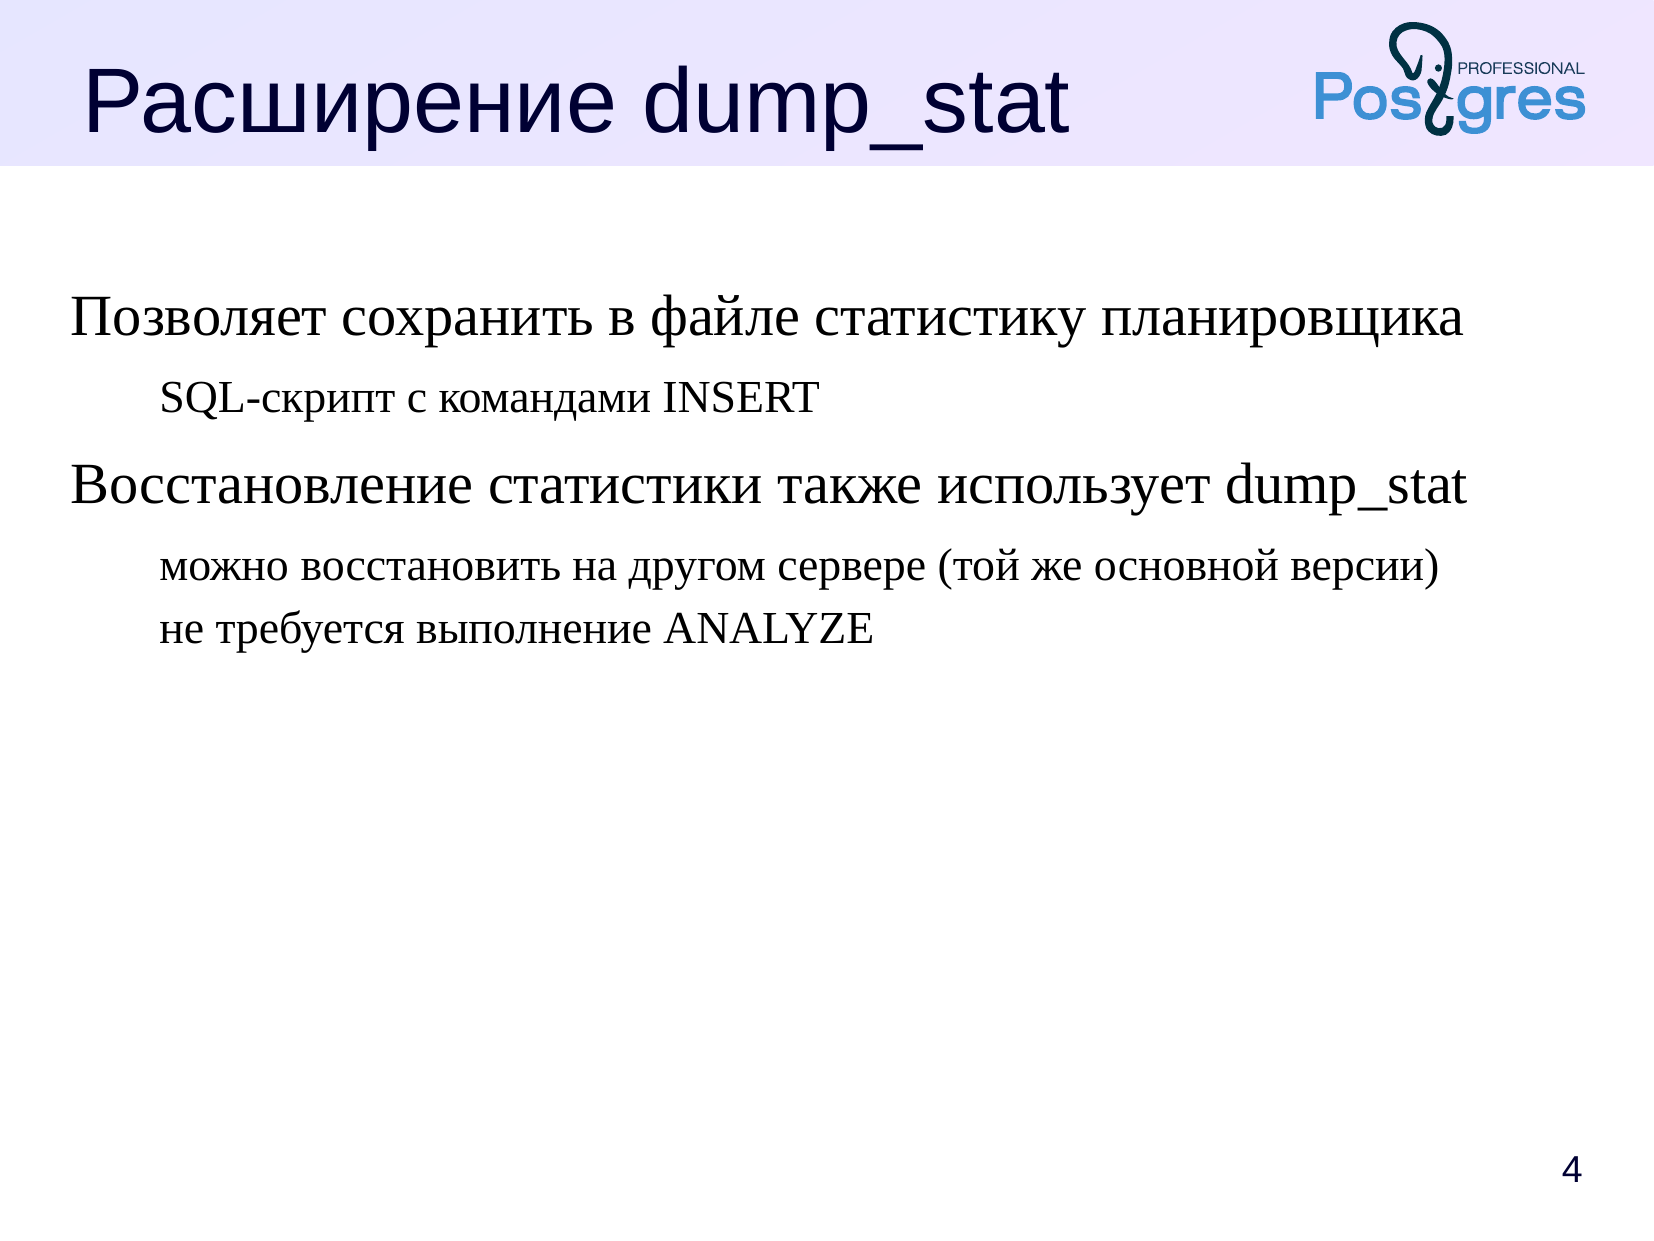

# Расширение dump_stat
Позволяет сохранить в файле статистику планировщика
SQL-скрипт с командами INSERT
Восстановление статистики также использует dump_stat
можно восстановить на другом сервере (той же основной версии)
не требуется выполнение ANALYZE